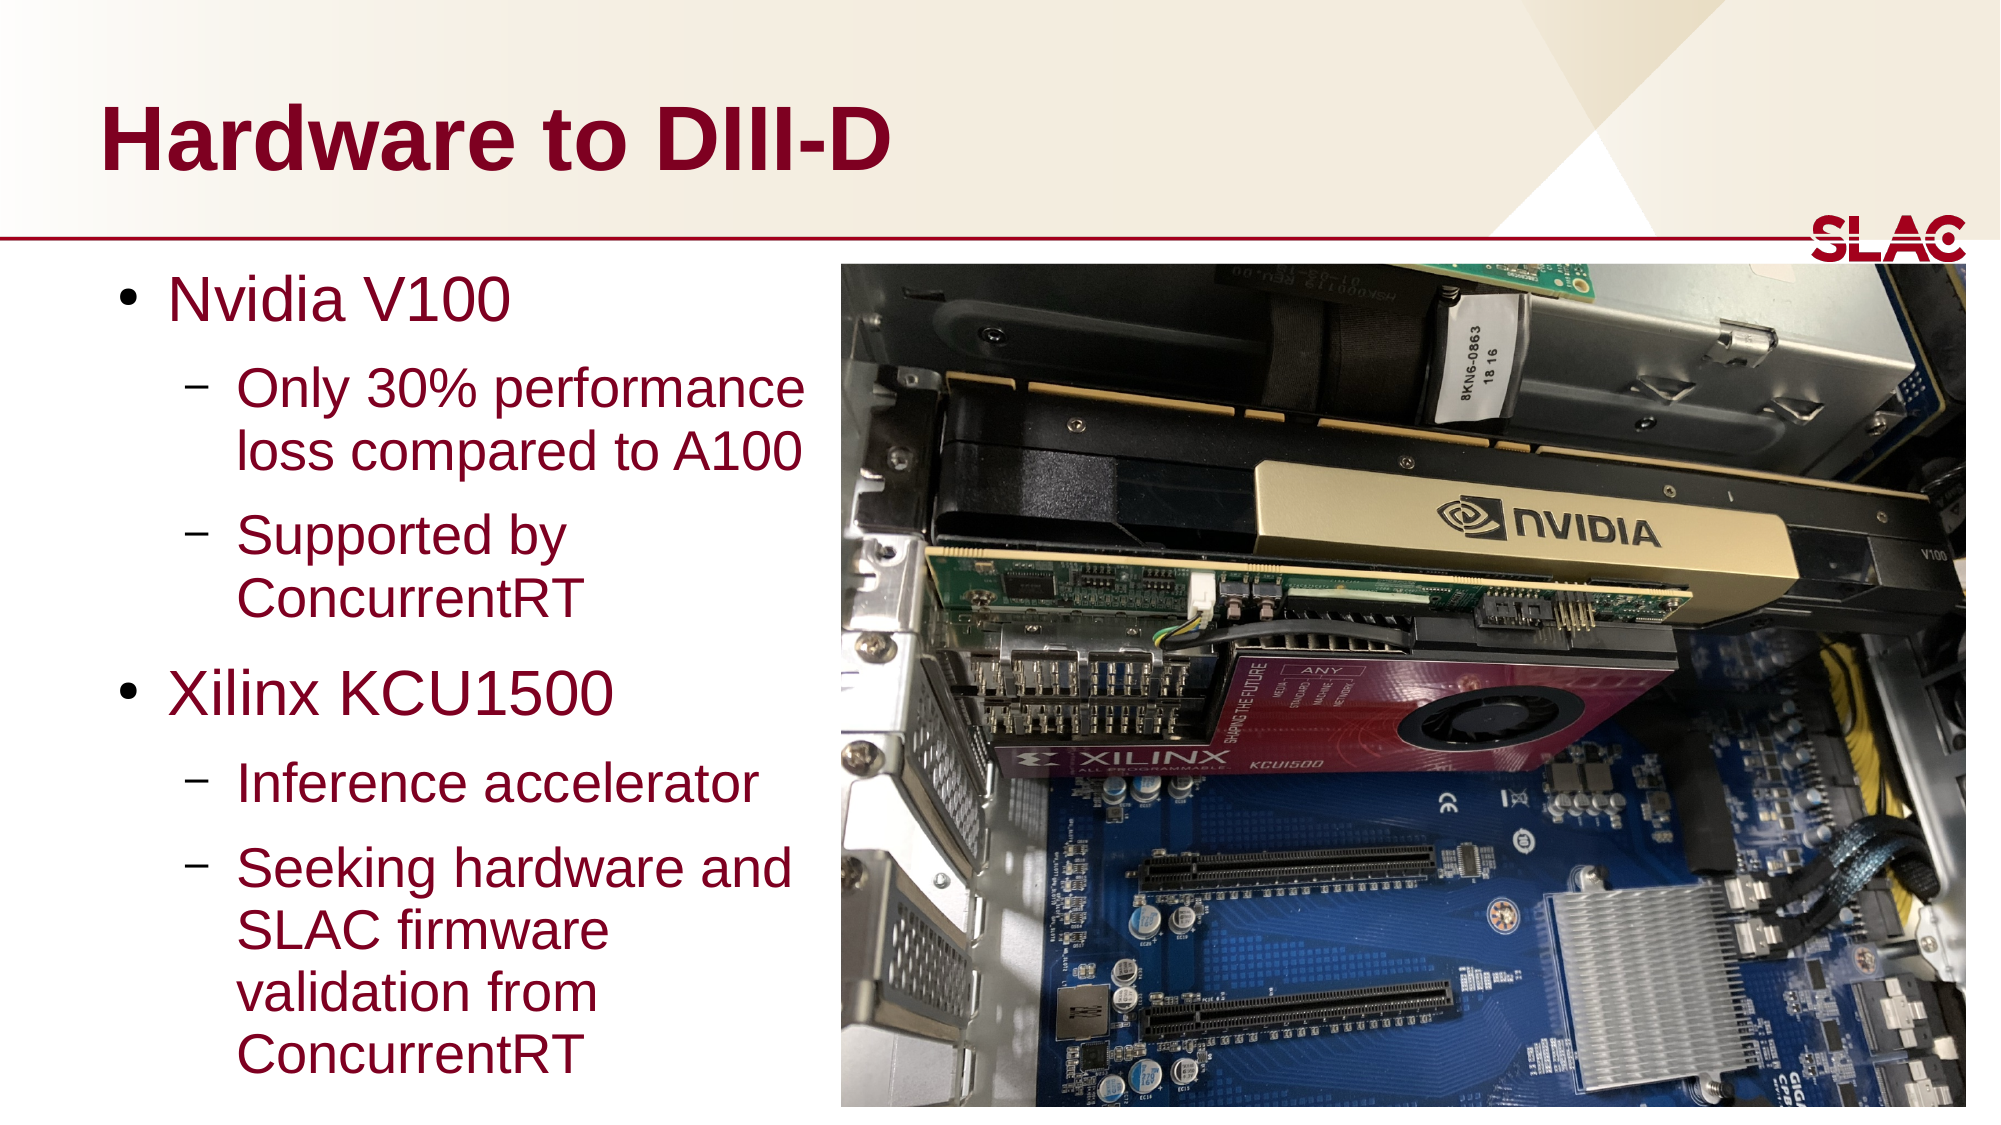

# Hardware to DIII-D
Nvidia V100
Only 30% performance loss compared to A100
Supported by ConcurrentRT
Xilinx KCU1500
Inference accelerator
Seeking hardware and SLAC firmware validation from ConcurrentRT